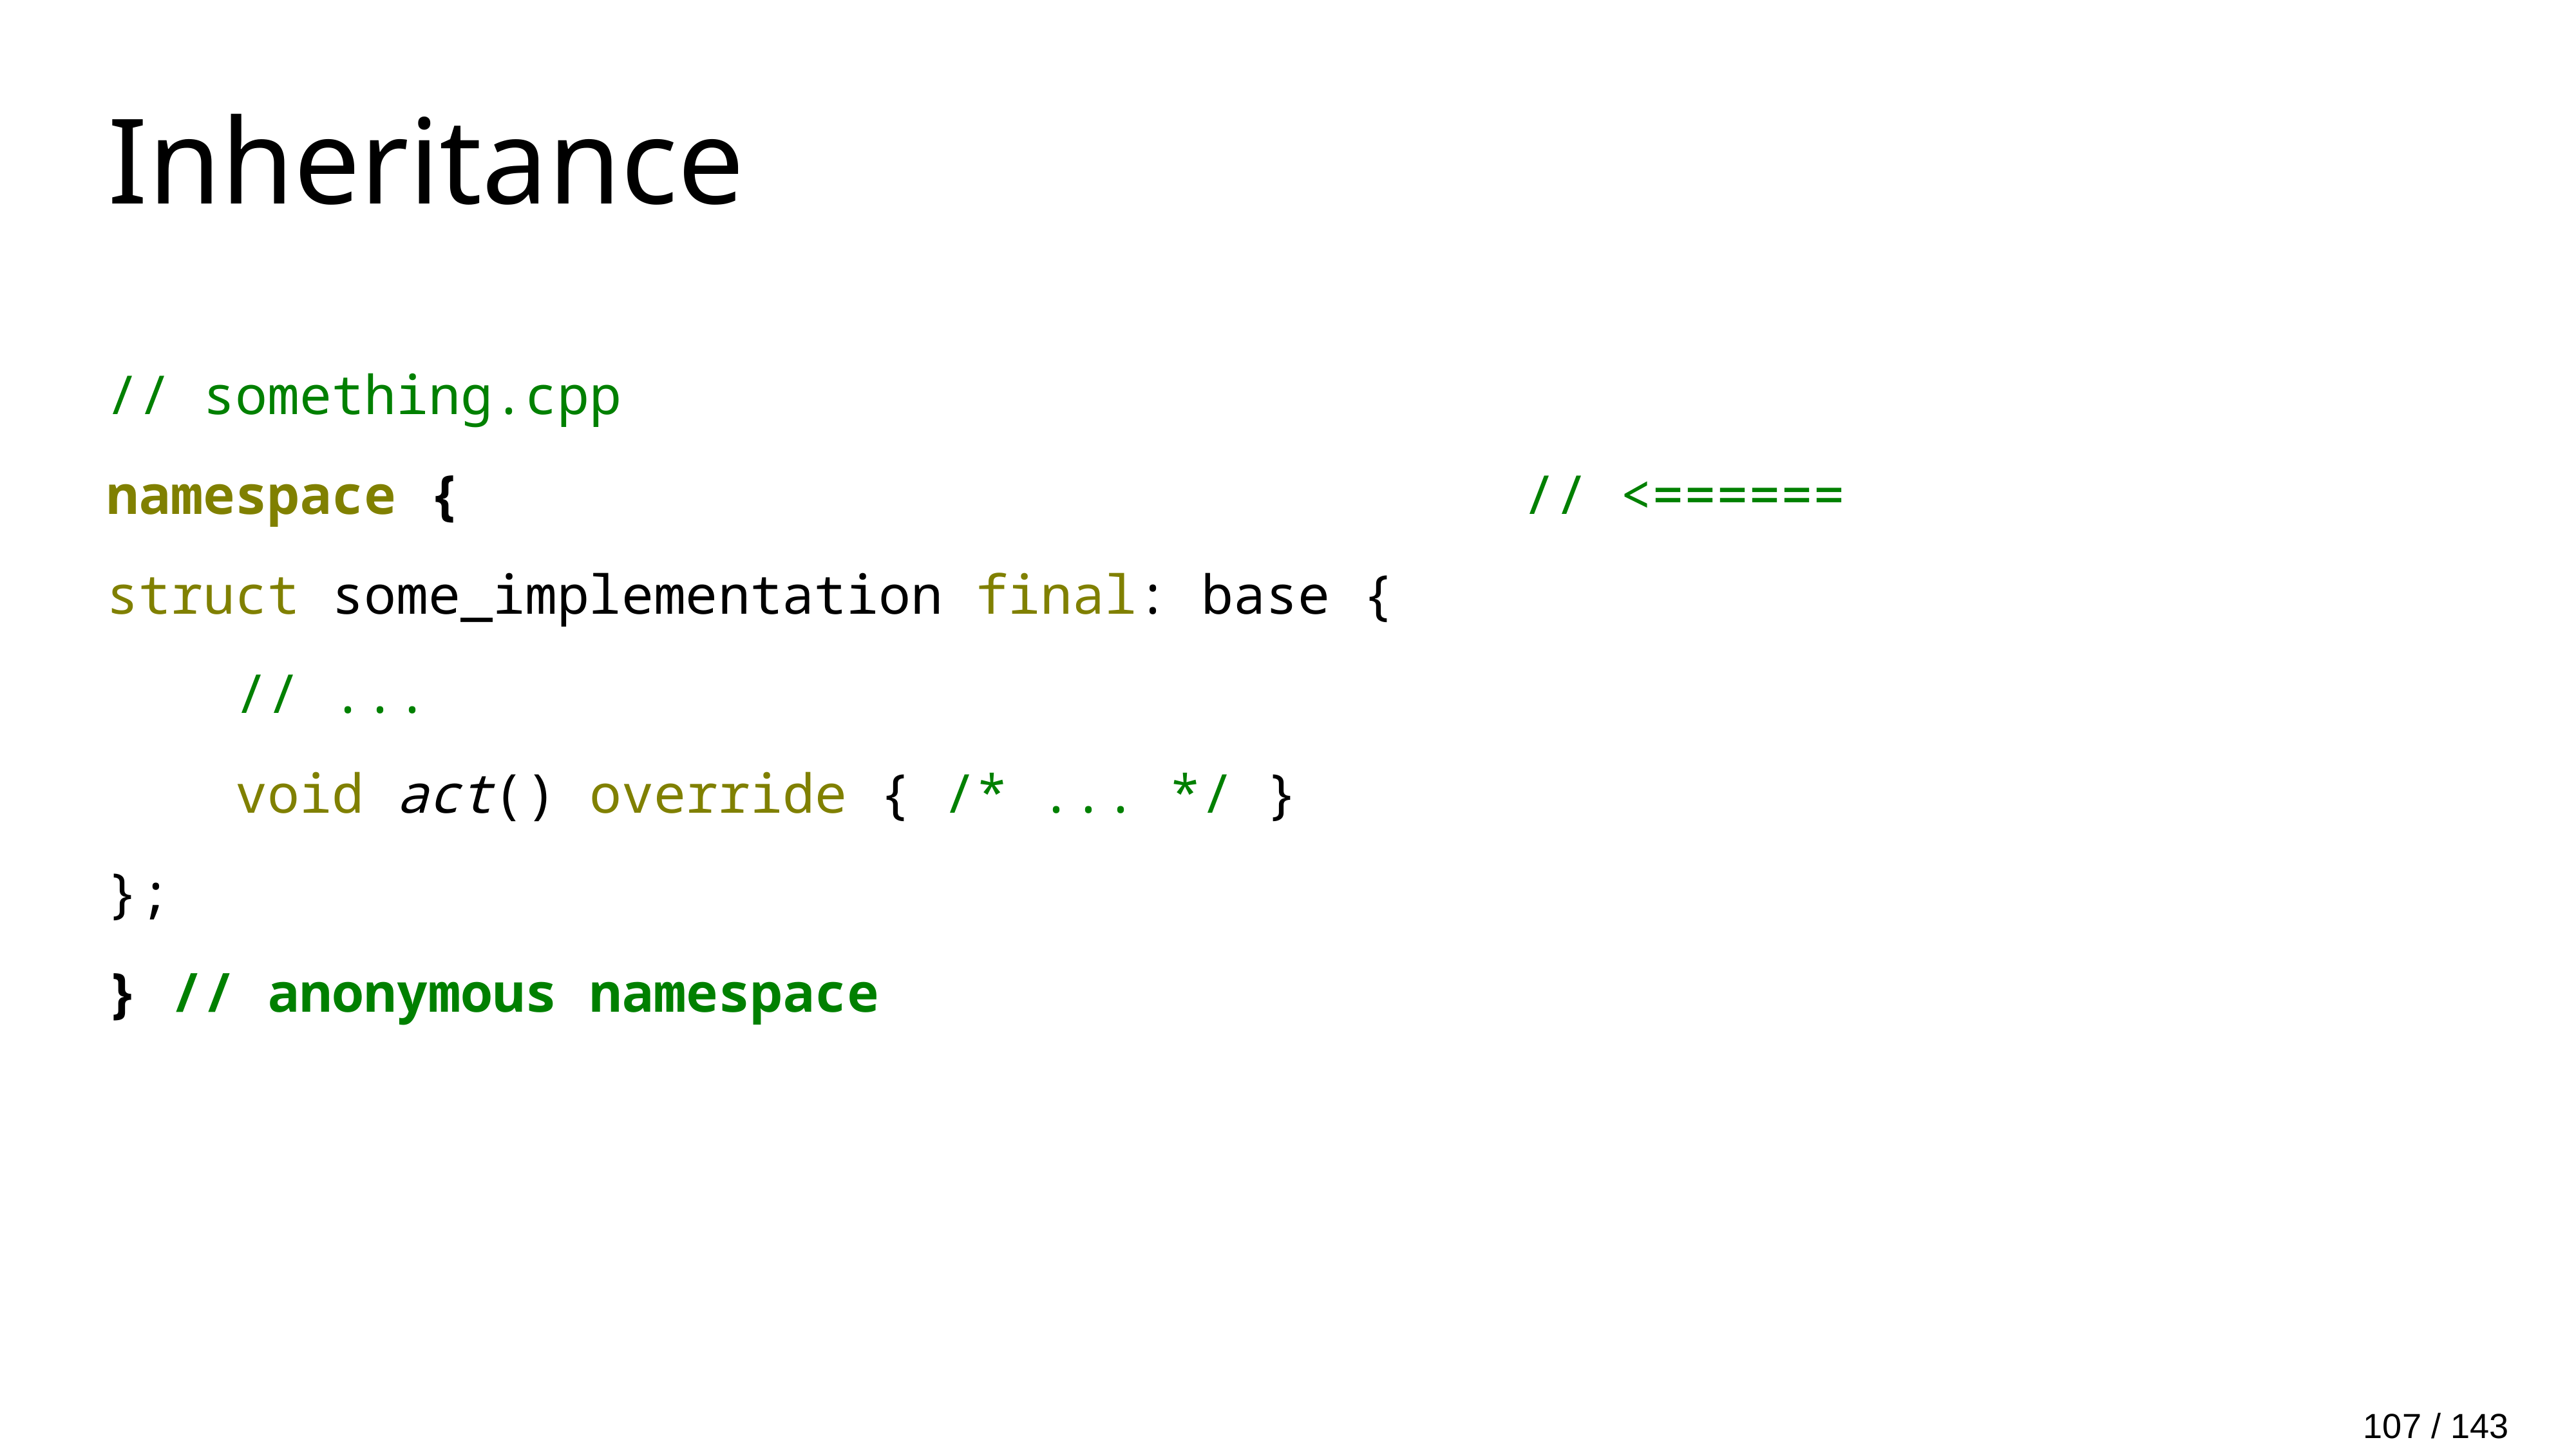

# Inheritance
// something.cpp
namespace { // <======
struct some_implementation final: base {
 // ...
 void act() override { /* ... */ }
};
} // anonymous namespace